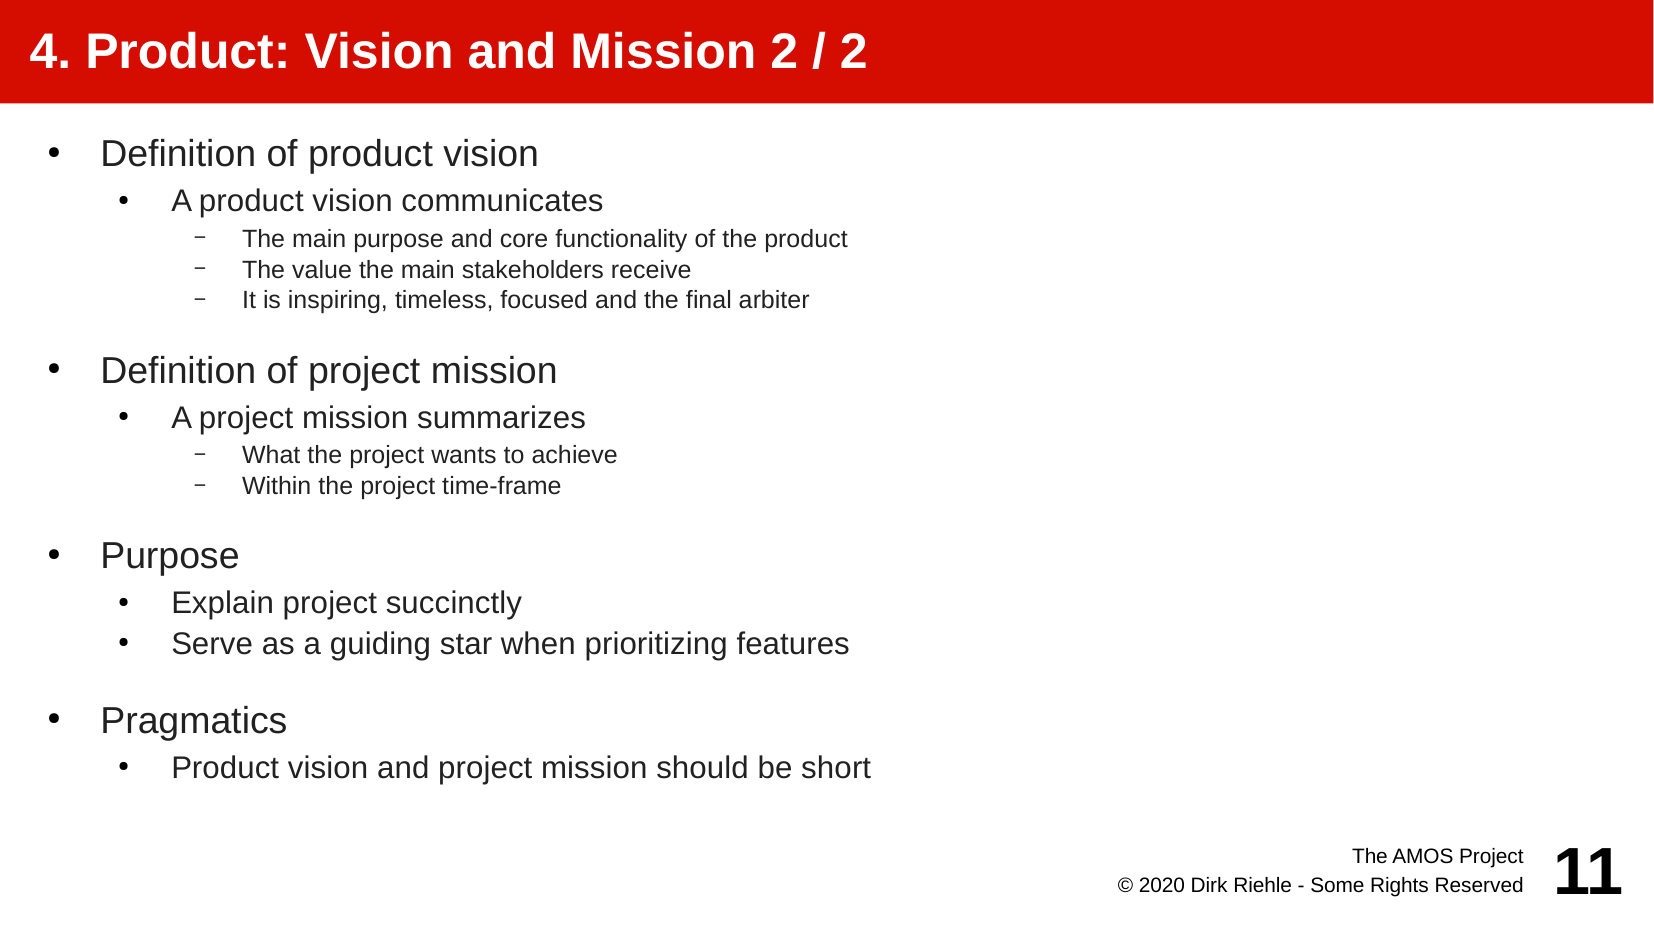

# 4. Product: Vision and Mission 2 / 2
Definition of product vision
A product vision communicates
The main purpose and core functionality of the product
The value the main stakeholders receive
It is inspiring, timeless, focused and the final arbiter
Definition of project mission
A project mission summarizes
What the project wants to achieve
Within the project time-frame
Purpose
Explain project succinctly
Serve as a guiding star when prioritizing features
Pragmatics
Product vision and project mission should be short
The AMOS Project
11
© 2020 Dirk Riehle - Some Rights Reserved